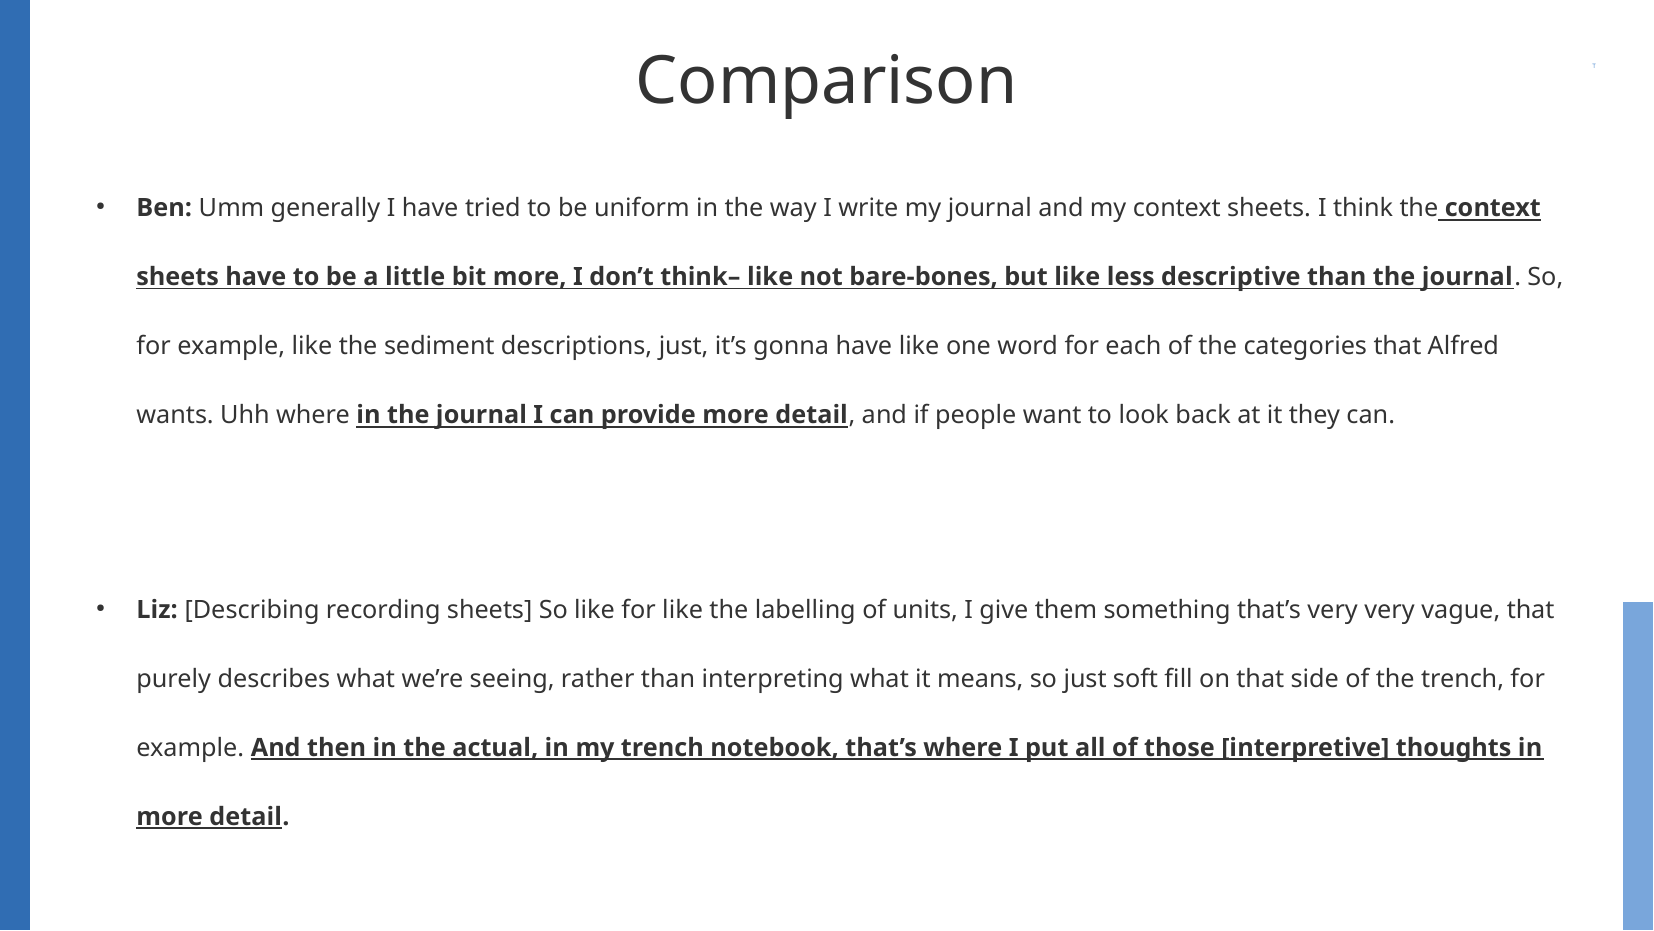

# Comparison
Ben: Umm generally I have tried to be uniform in the way I write my journal and my context sheets. I think the context sheets have to be a little bit more, I don’t think– like not bare-bones, but like less descriptive than the journal. So, for example, like the sediment descriptions, just, it’s gonna have like one word for each of the categories that Alfred wants. Uhh where in the journal I can provide more detail, and if people want to look back at it they can.
Liz: [Describing recording sheets] So like for like the labelling of units, I give them something that’s very very vague, that purely describes what we’re seeing, rather than interpreting what it means, so just soft fill on that side of the trench, for example. And then in the actual, in my trench notebook, that’s where I put all of those [interpretive] thoughts in more detail.